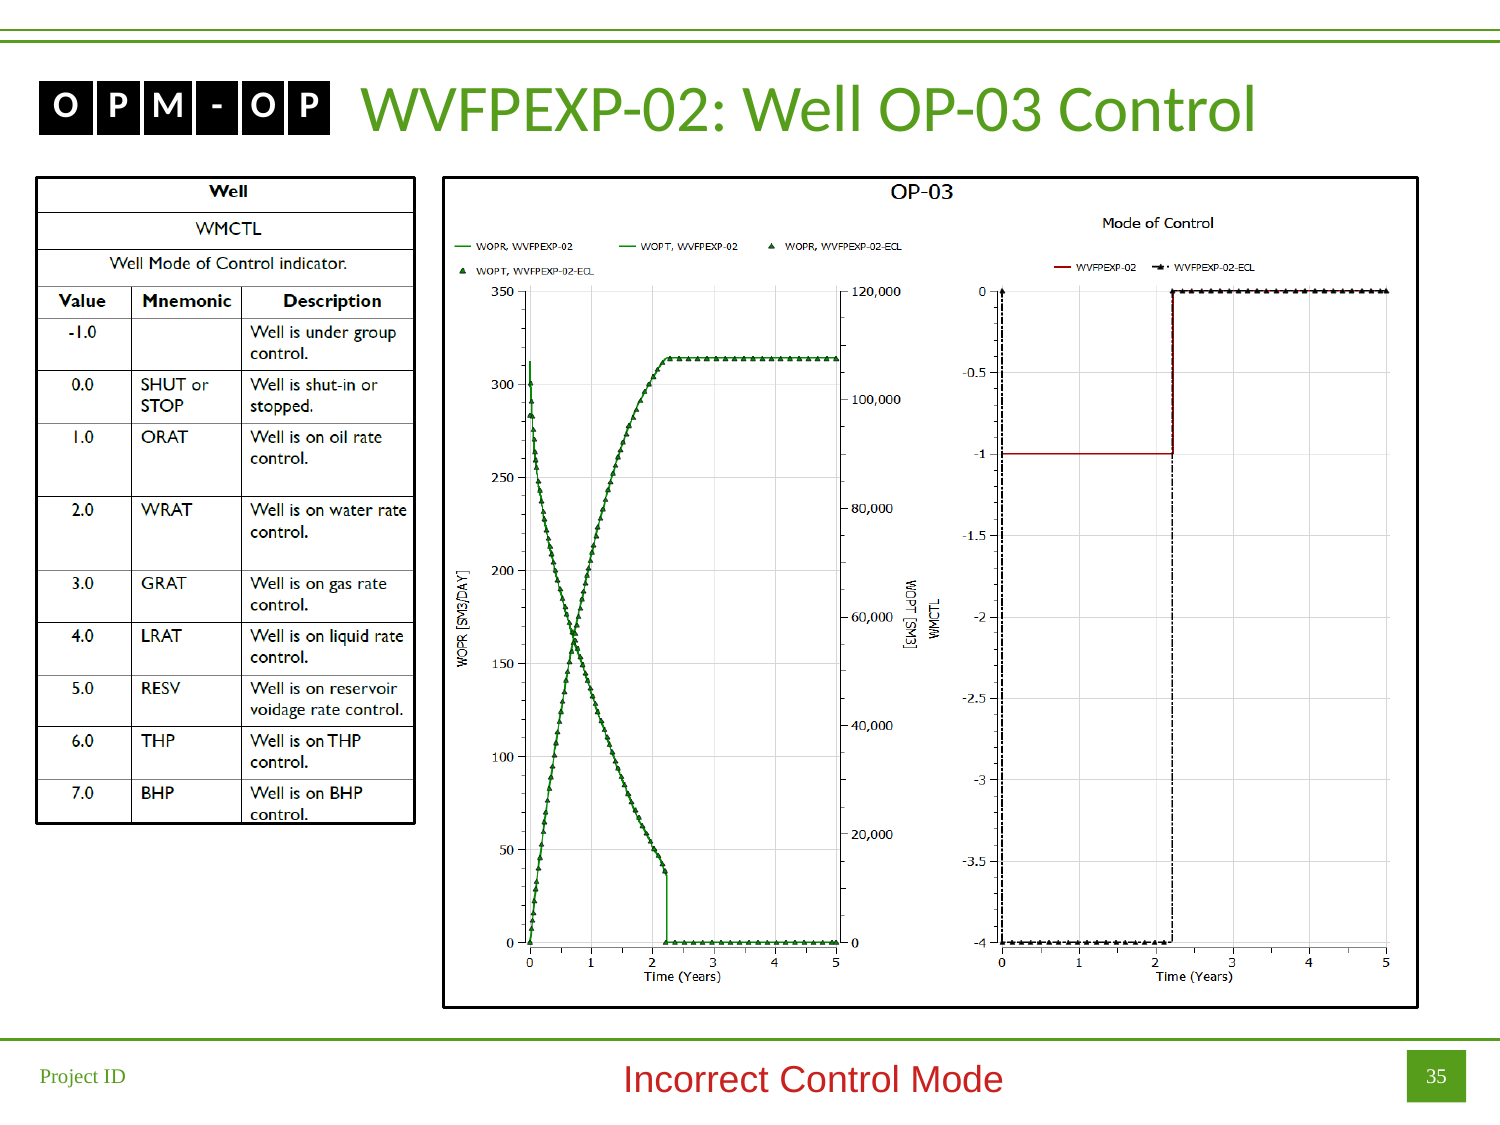

# WVFPEXP-02: Well OP-03 Control
Project ID
35
Incorrect Control Mode